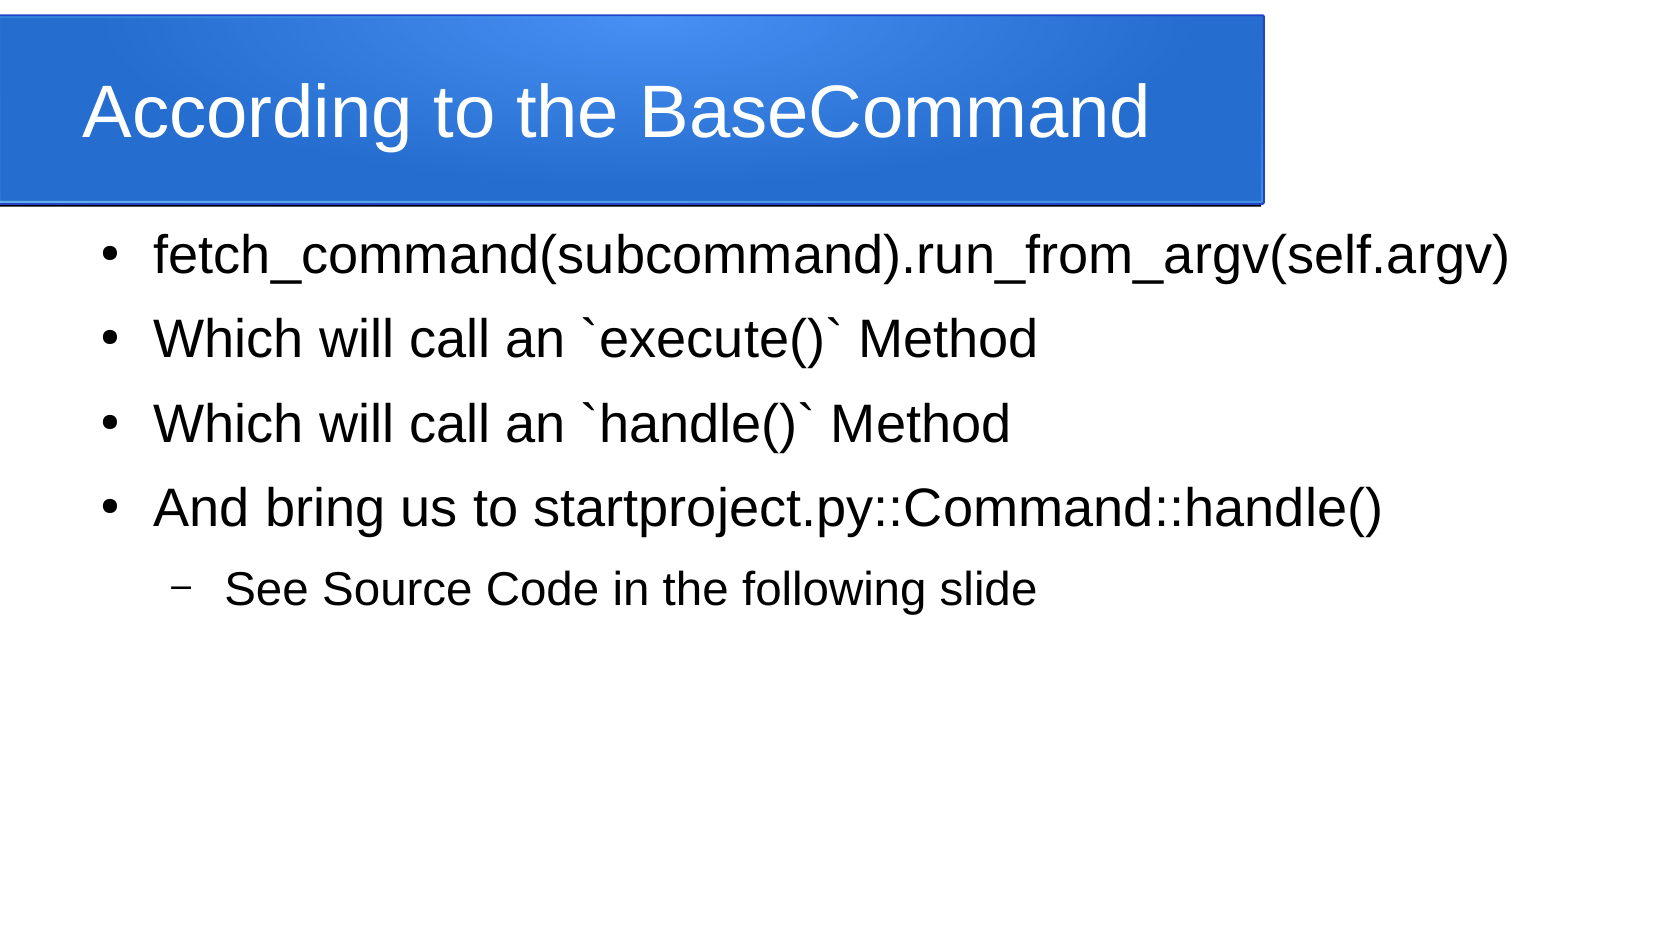

# According to the BaseCommand
fetch_command(subcommand).run_from_argv(self.argv)
Which will call an `execute()` Method
Which will call an `handle()` Method
And bring us to startproject.py::Command::handle()
See Source Code in the following slide